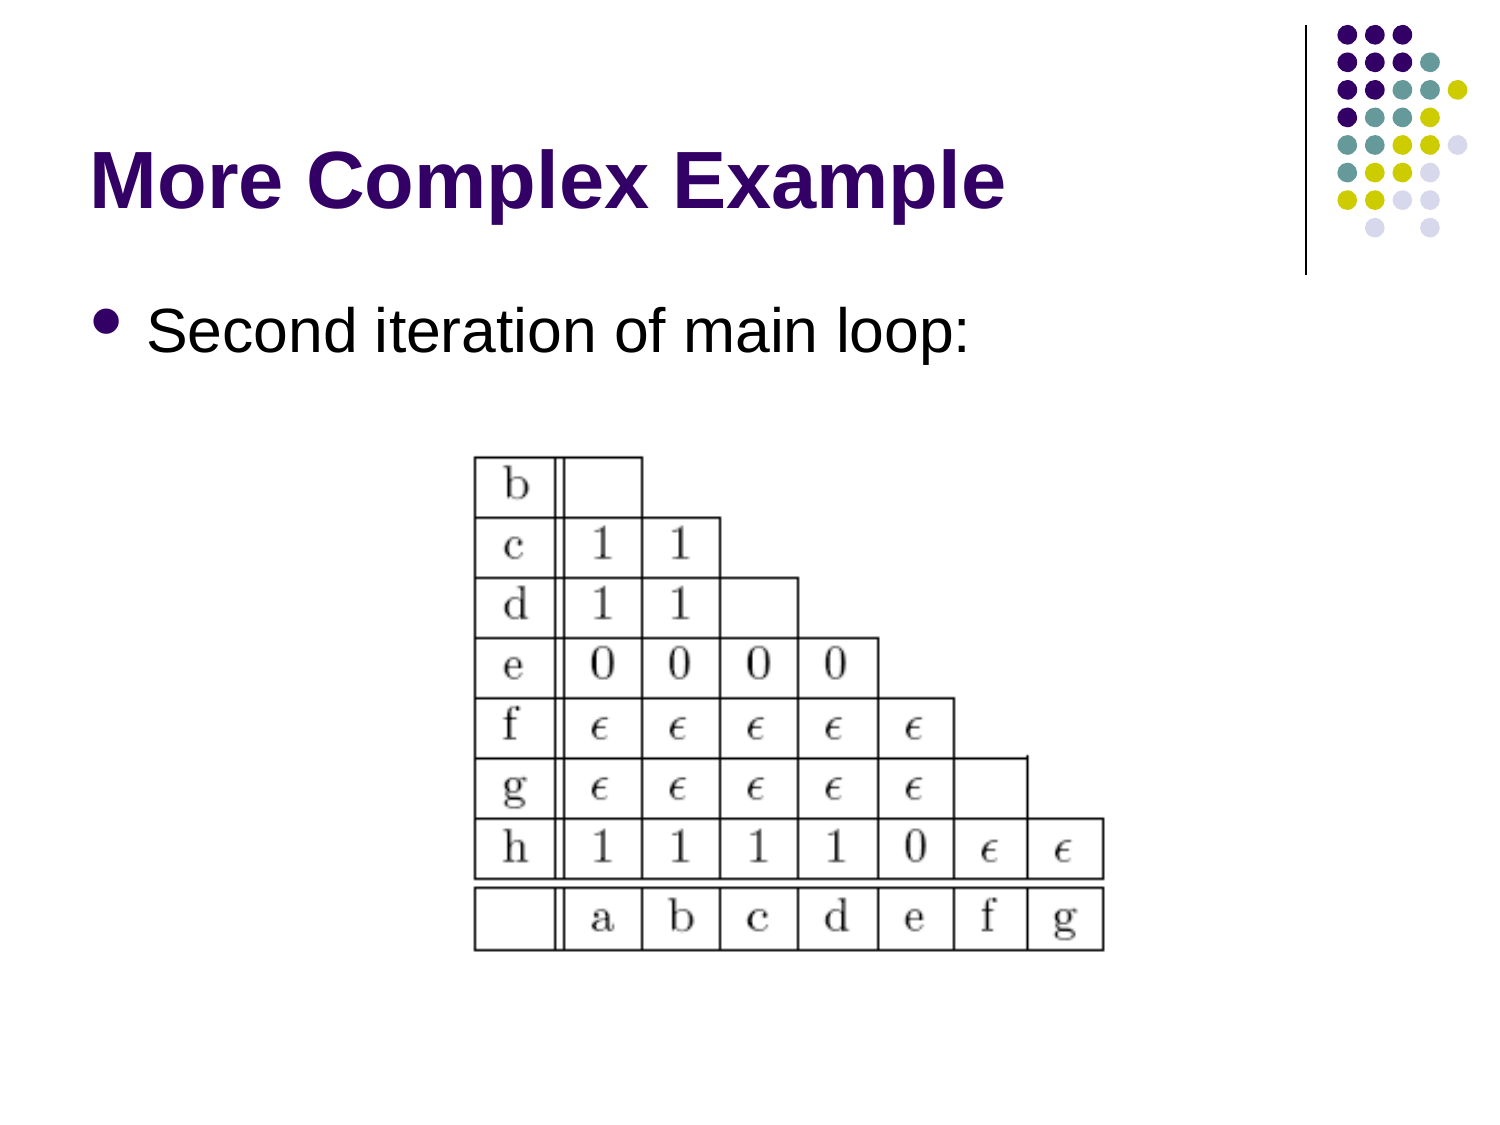

# More Complex Example
Second iteration of main loop: